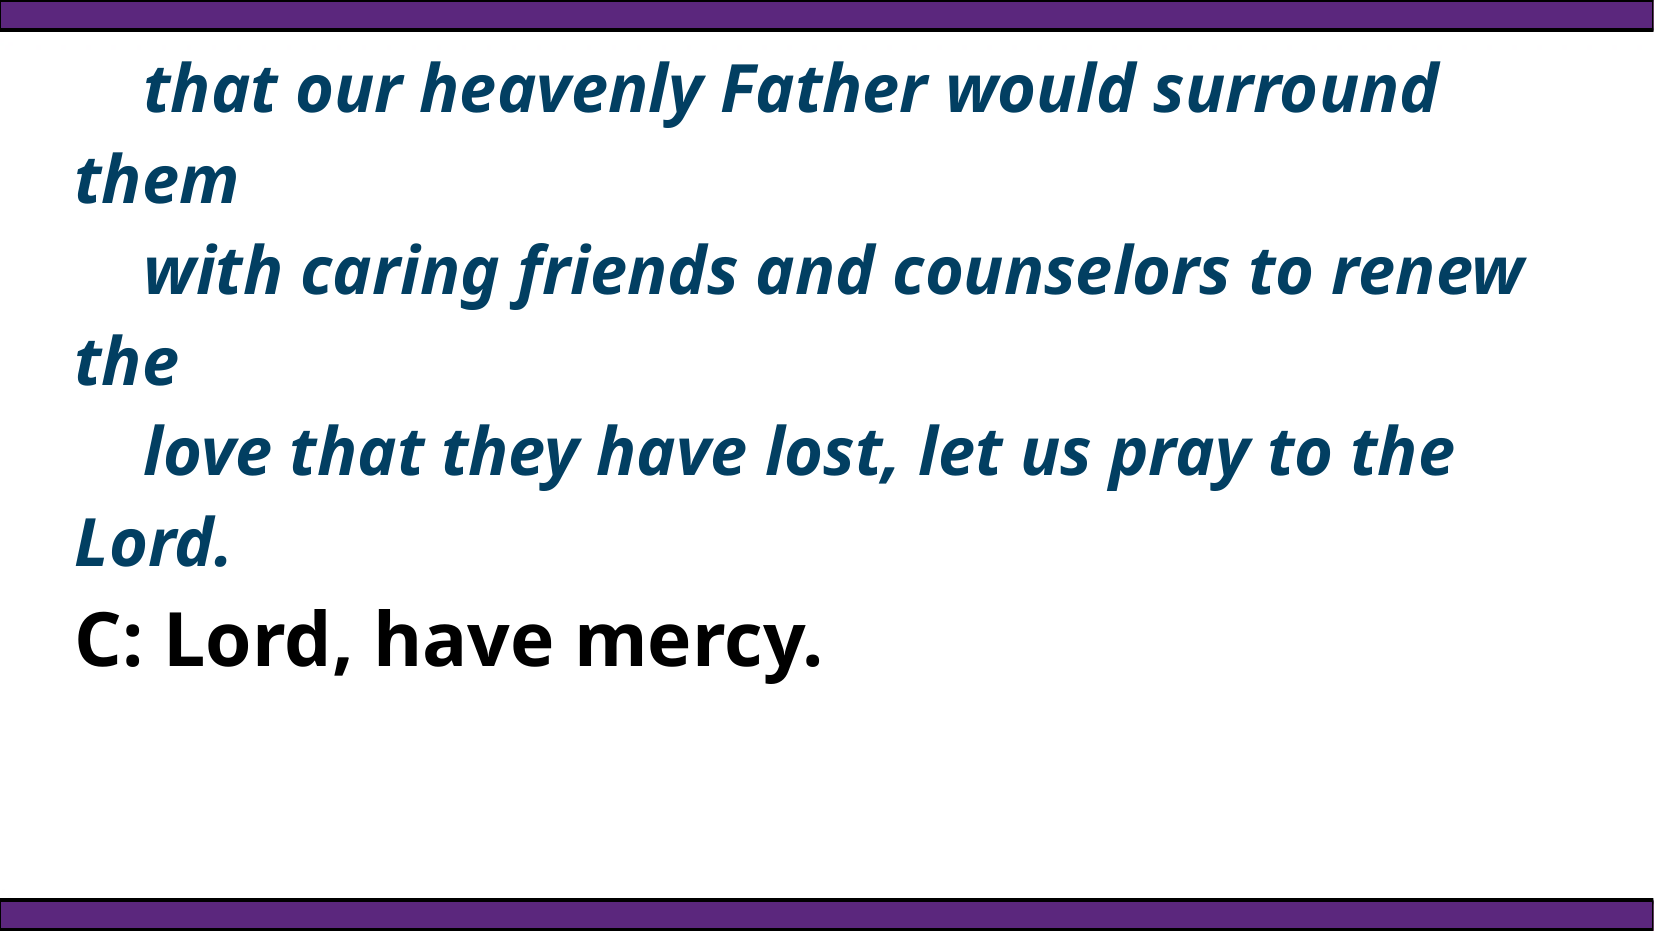

that our heavenly Father would surround them
 with caring friends and counselors to renew the
 love that they have lost, let us pray to the Lord.
C: Lord, have mercy.